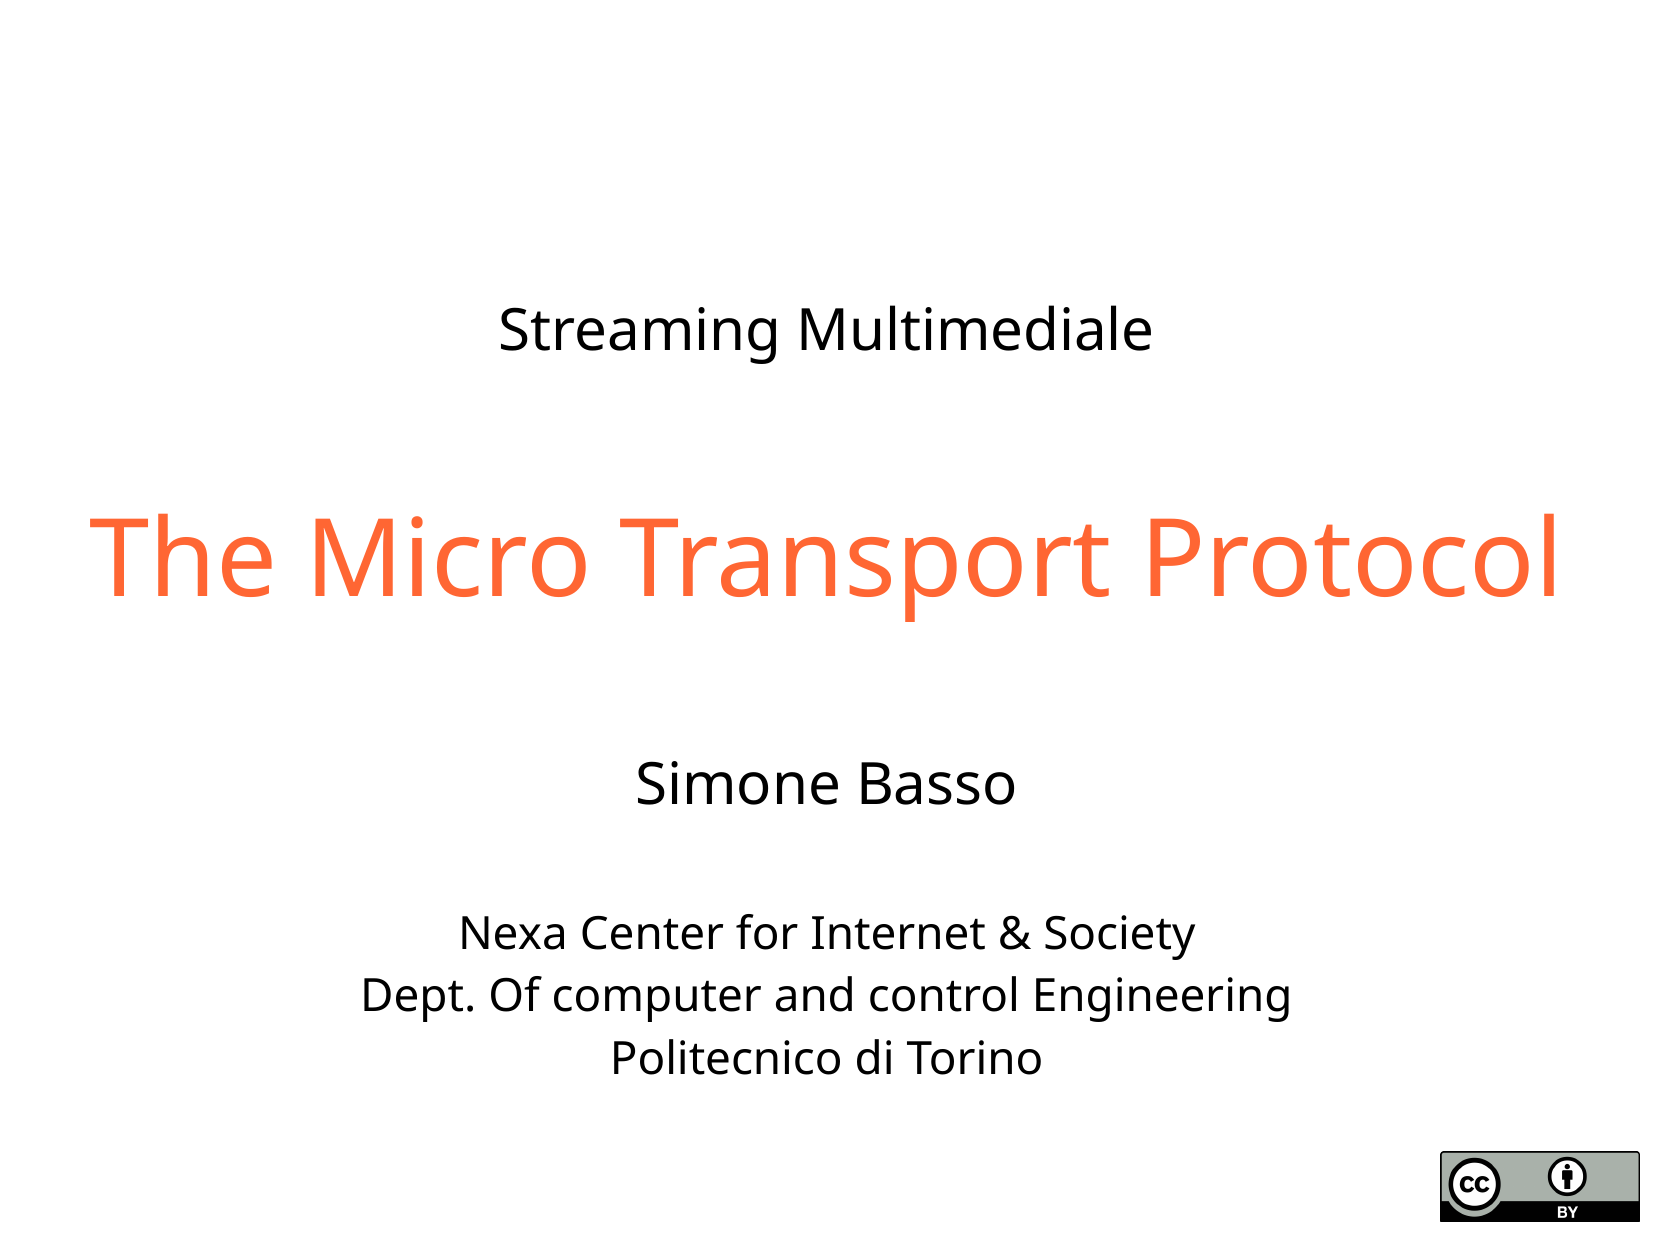

# Streaming Multimediale
The Micro Transport Protocol
Simone Basso
Nexa Center for Internet & Society
Dept. Of computer and control Engineering
Politecnico di Torino